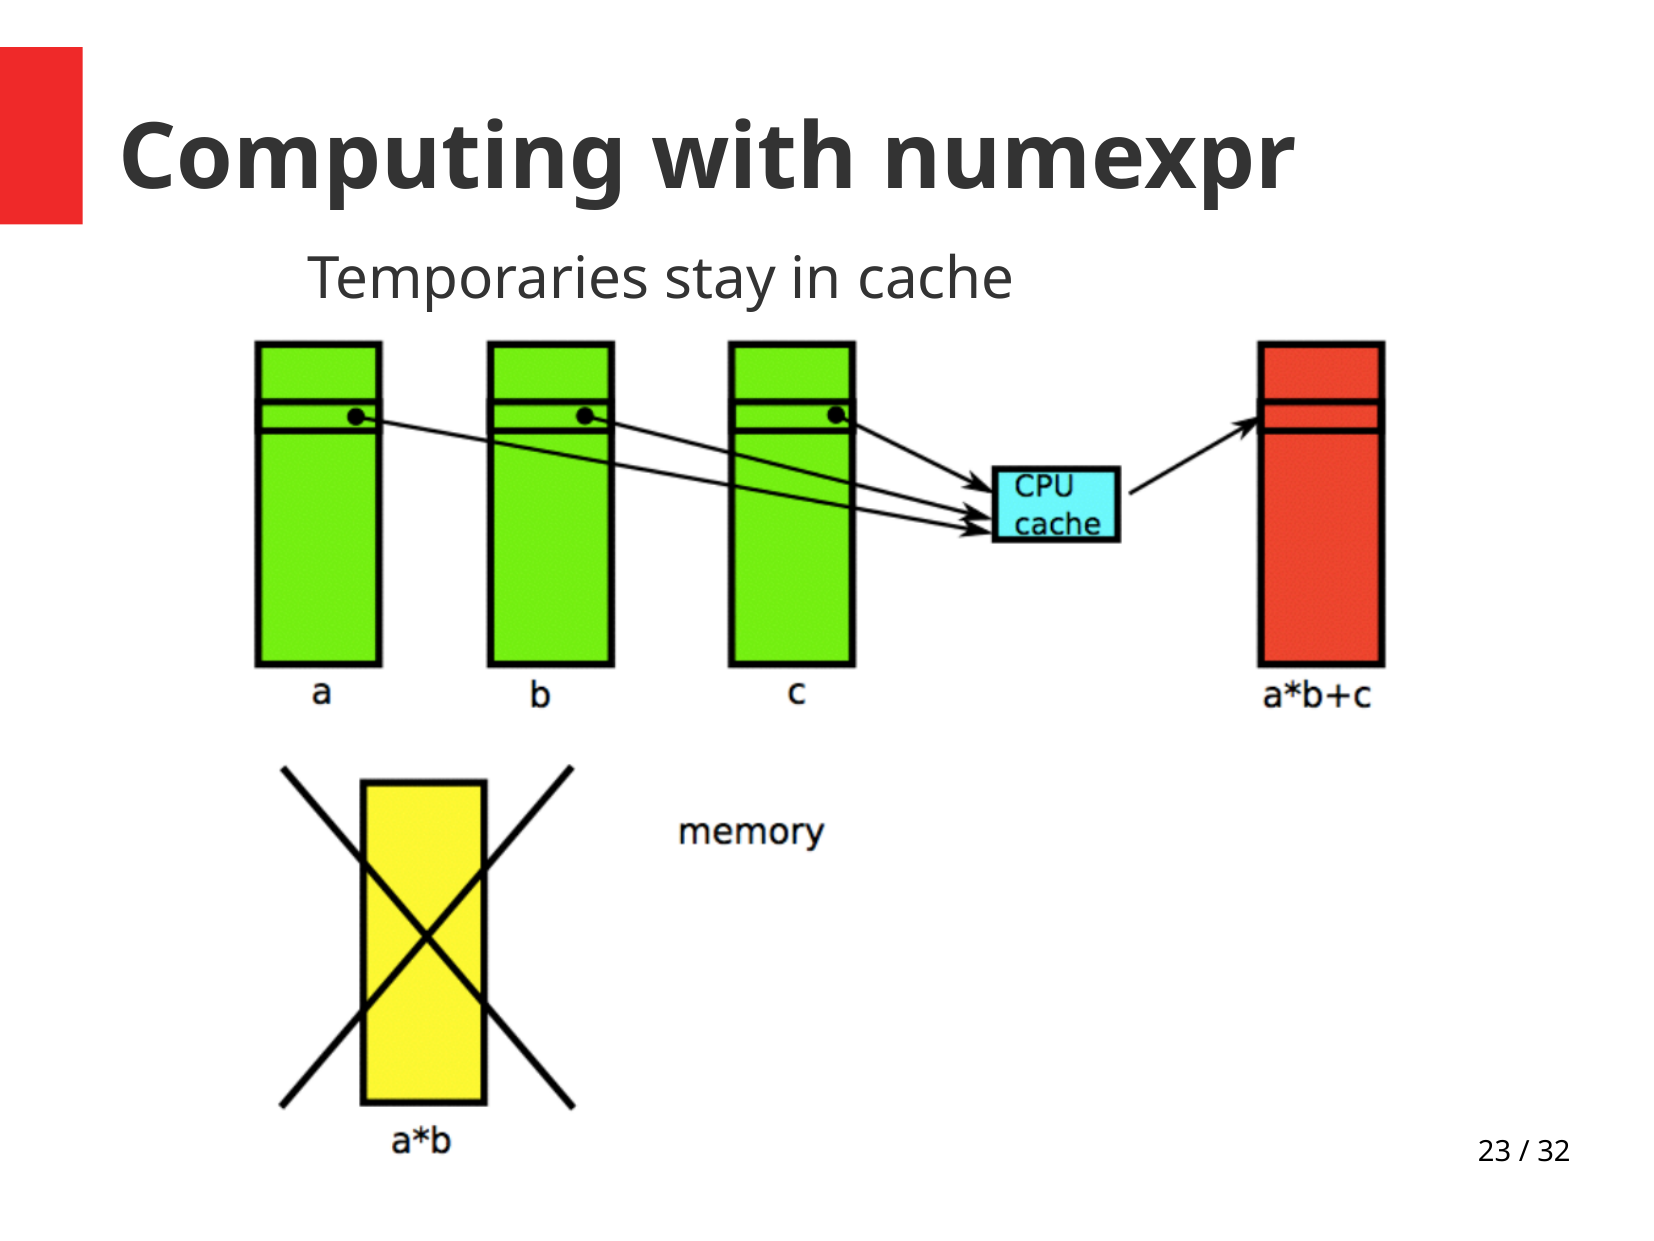

# Computing with numexpr
Temporaries stay in cache
23